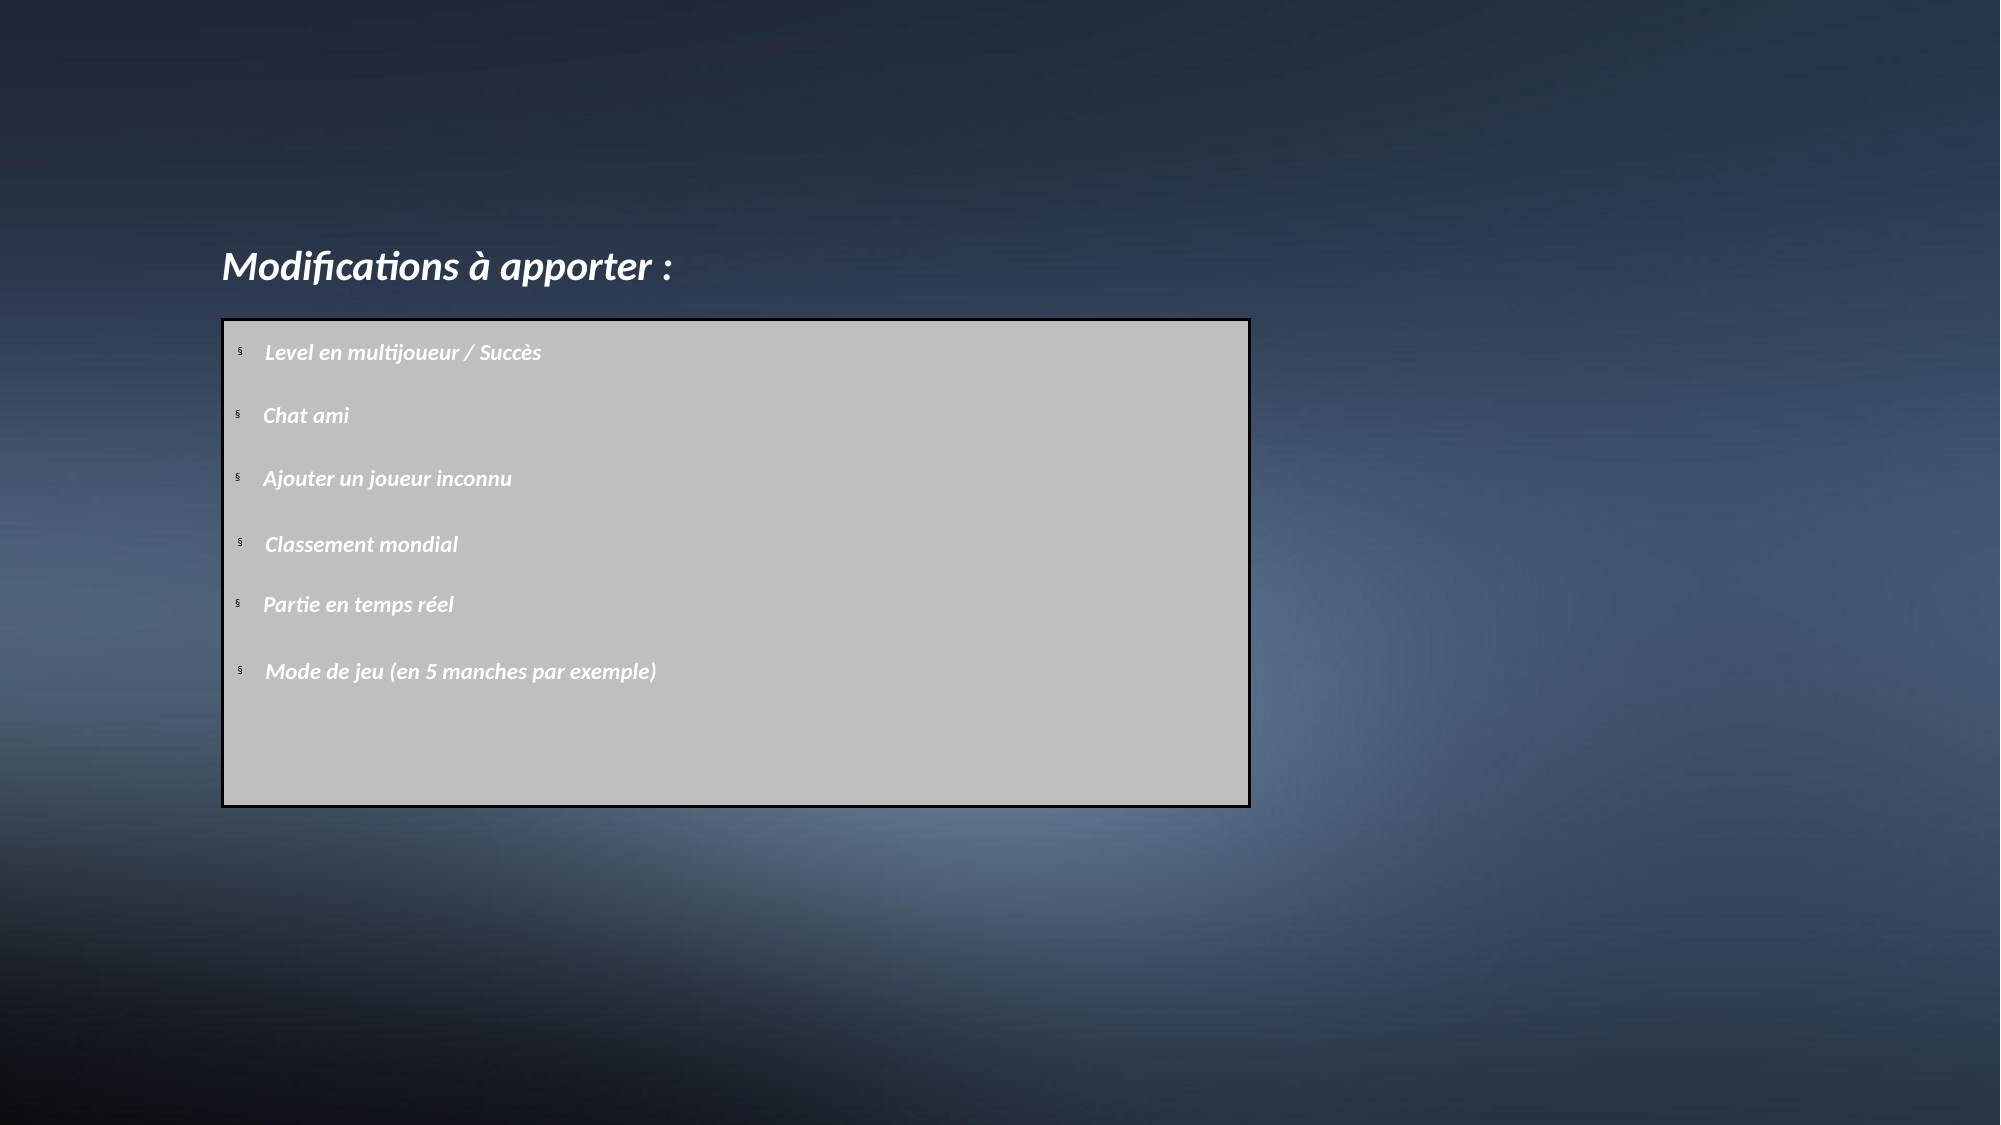

Modifications à apporter :
Level en multijoueur / Succès
Chat ami
Ajouter un joueur inconnu
Classement mondial
Partie en temps réel
Mode de jeu (en 5 manches par exemple)